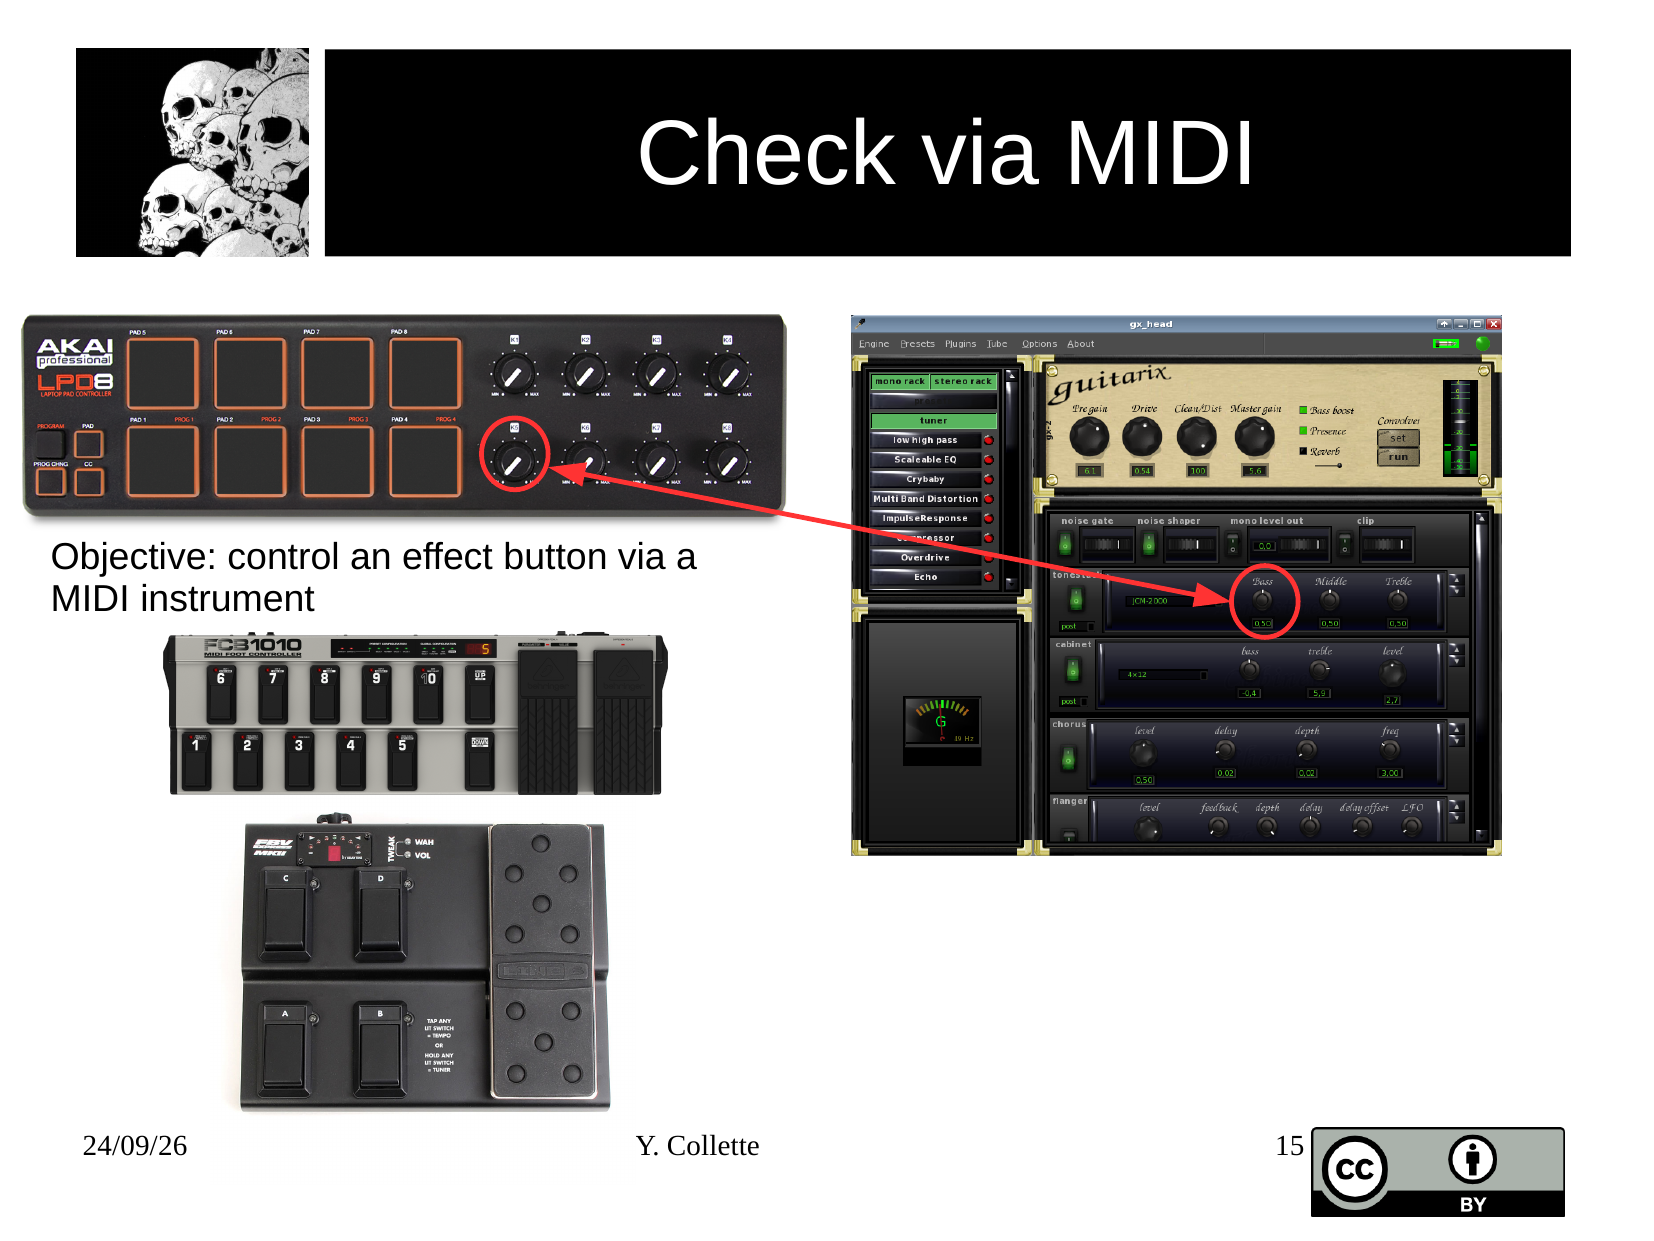

# Check via MIDI
Objective: control an effect button via a MIDI instrument
Y. Collette
15